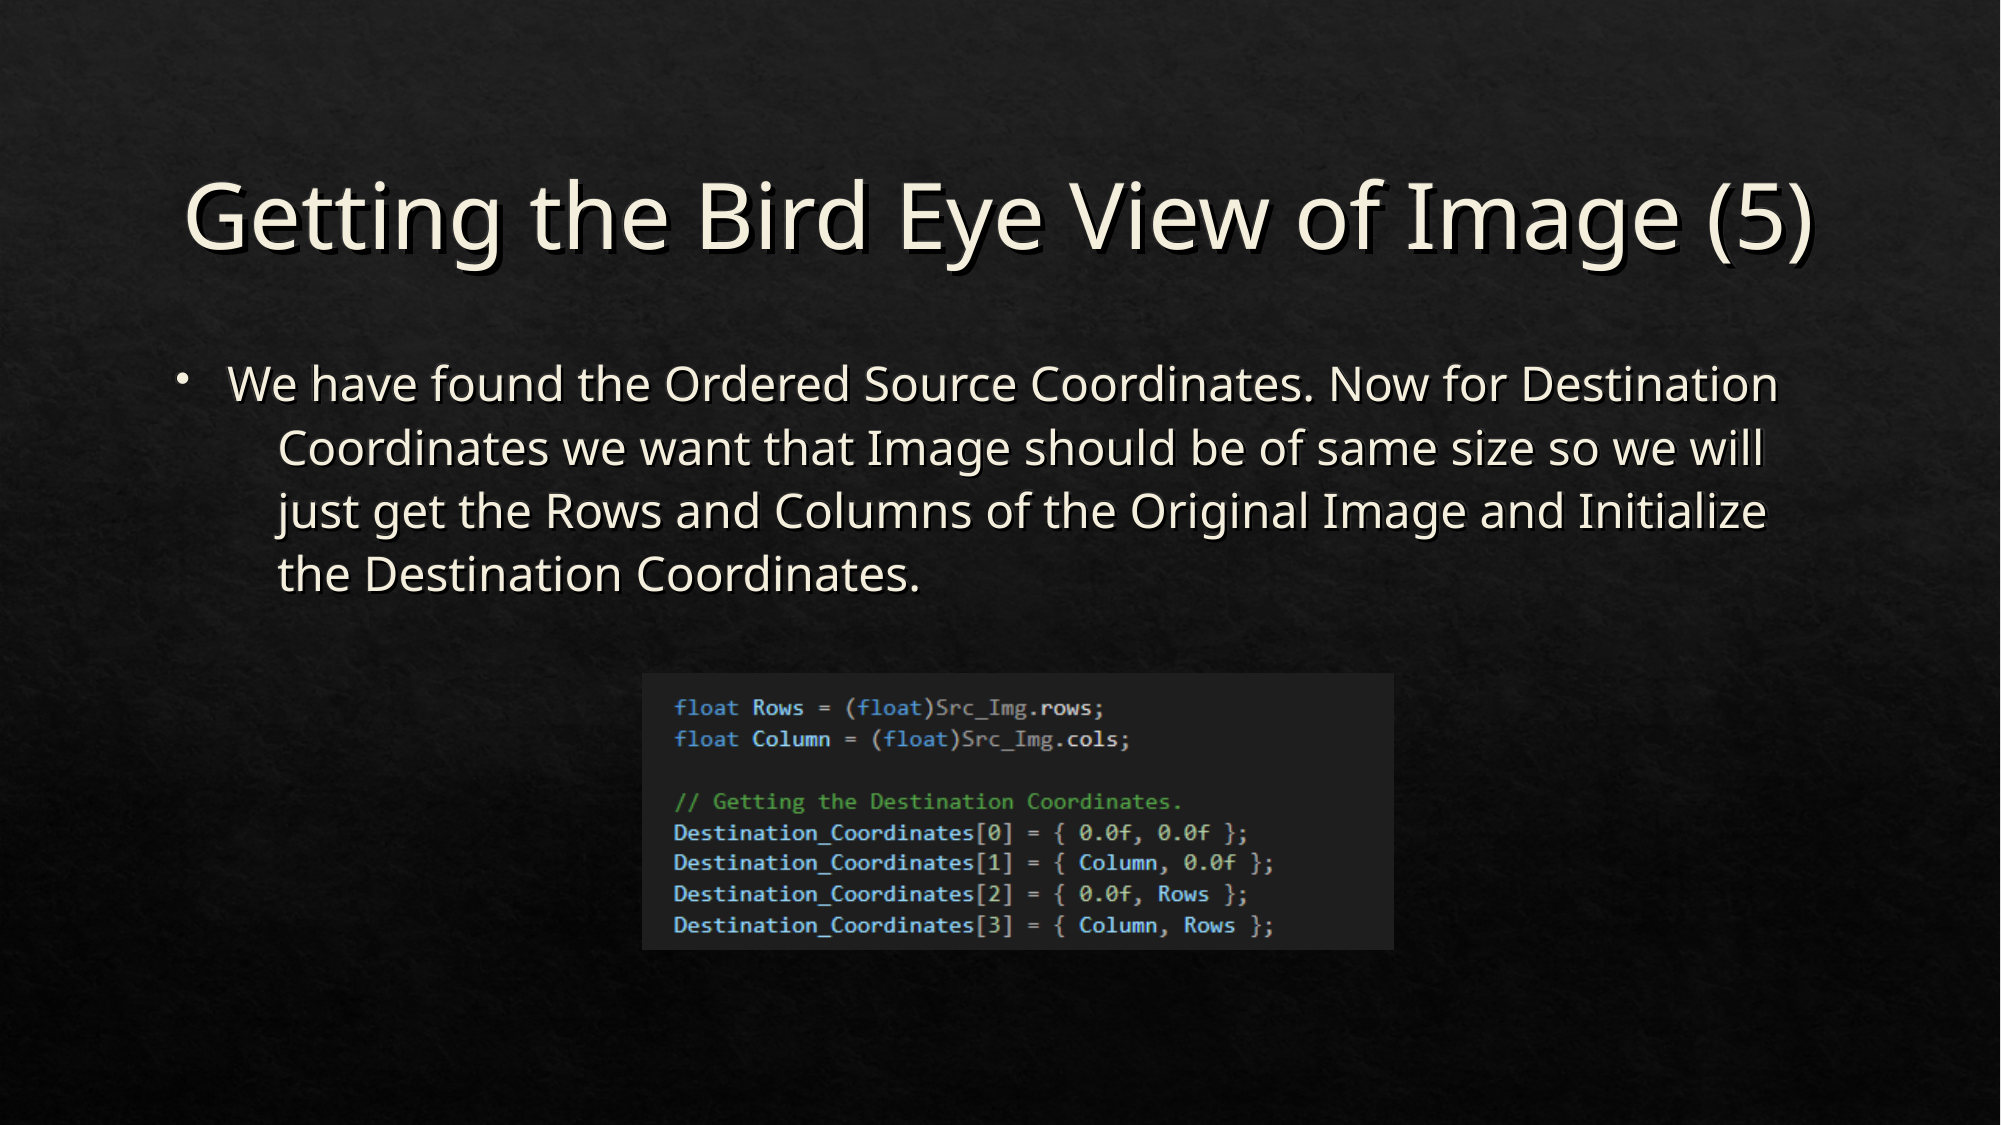

# Getting the Bird Eye View of Image (5)
We have found the Ordered Source Coordinates. Now for Destination Coordinates we want that Image should be of same size so we will just get the Rows and Columns of the Original Image and Initialize the Destination Coordinates.